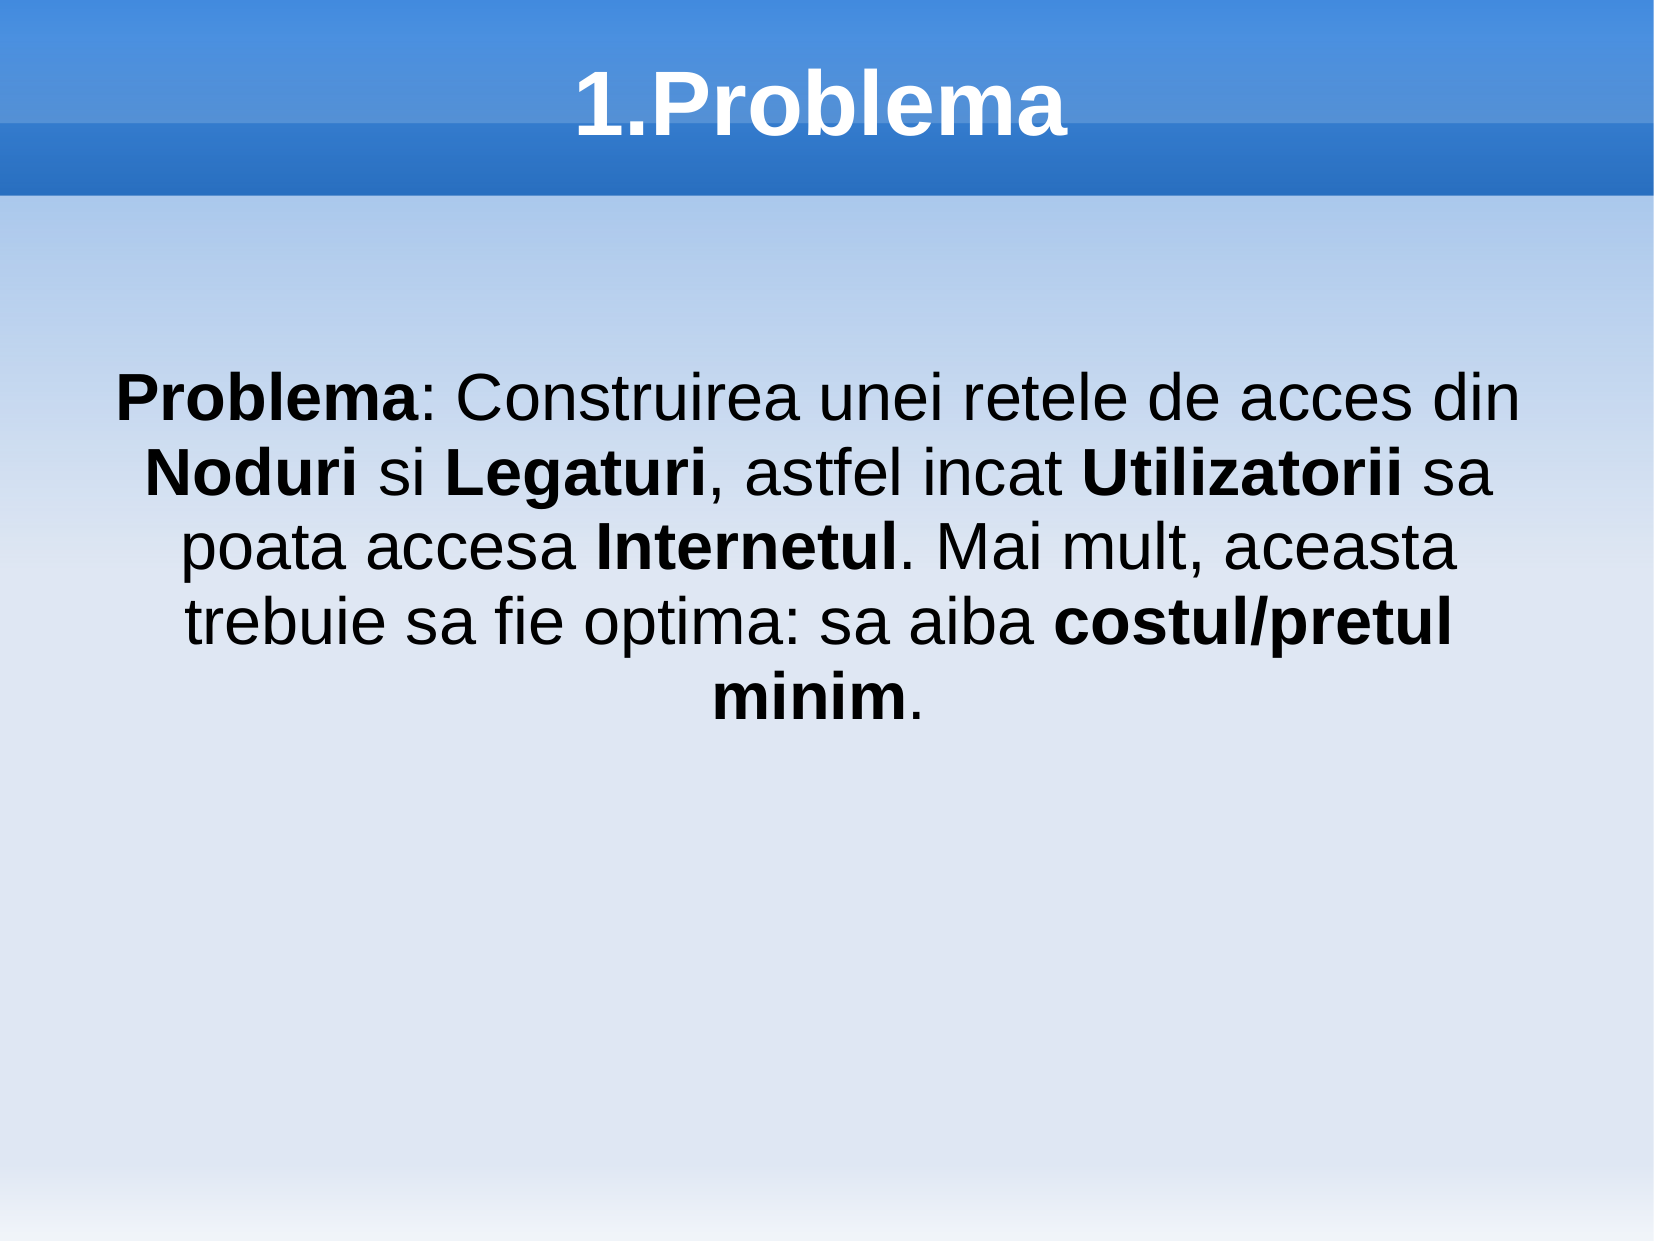

# 1.Problema
Problema: Construirea unei retele de acces din Noduri si Legaturi, astfel incat Utilizatorii sa poata accesa Internetul. Mai mult, aceasta trebuie sa fie optima: sa aiba costul/pretul minim.